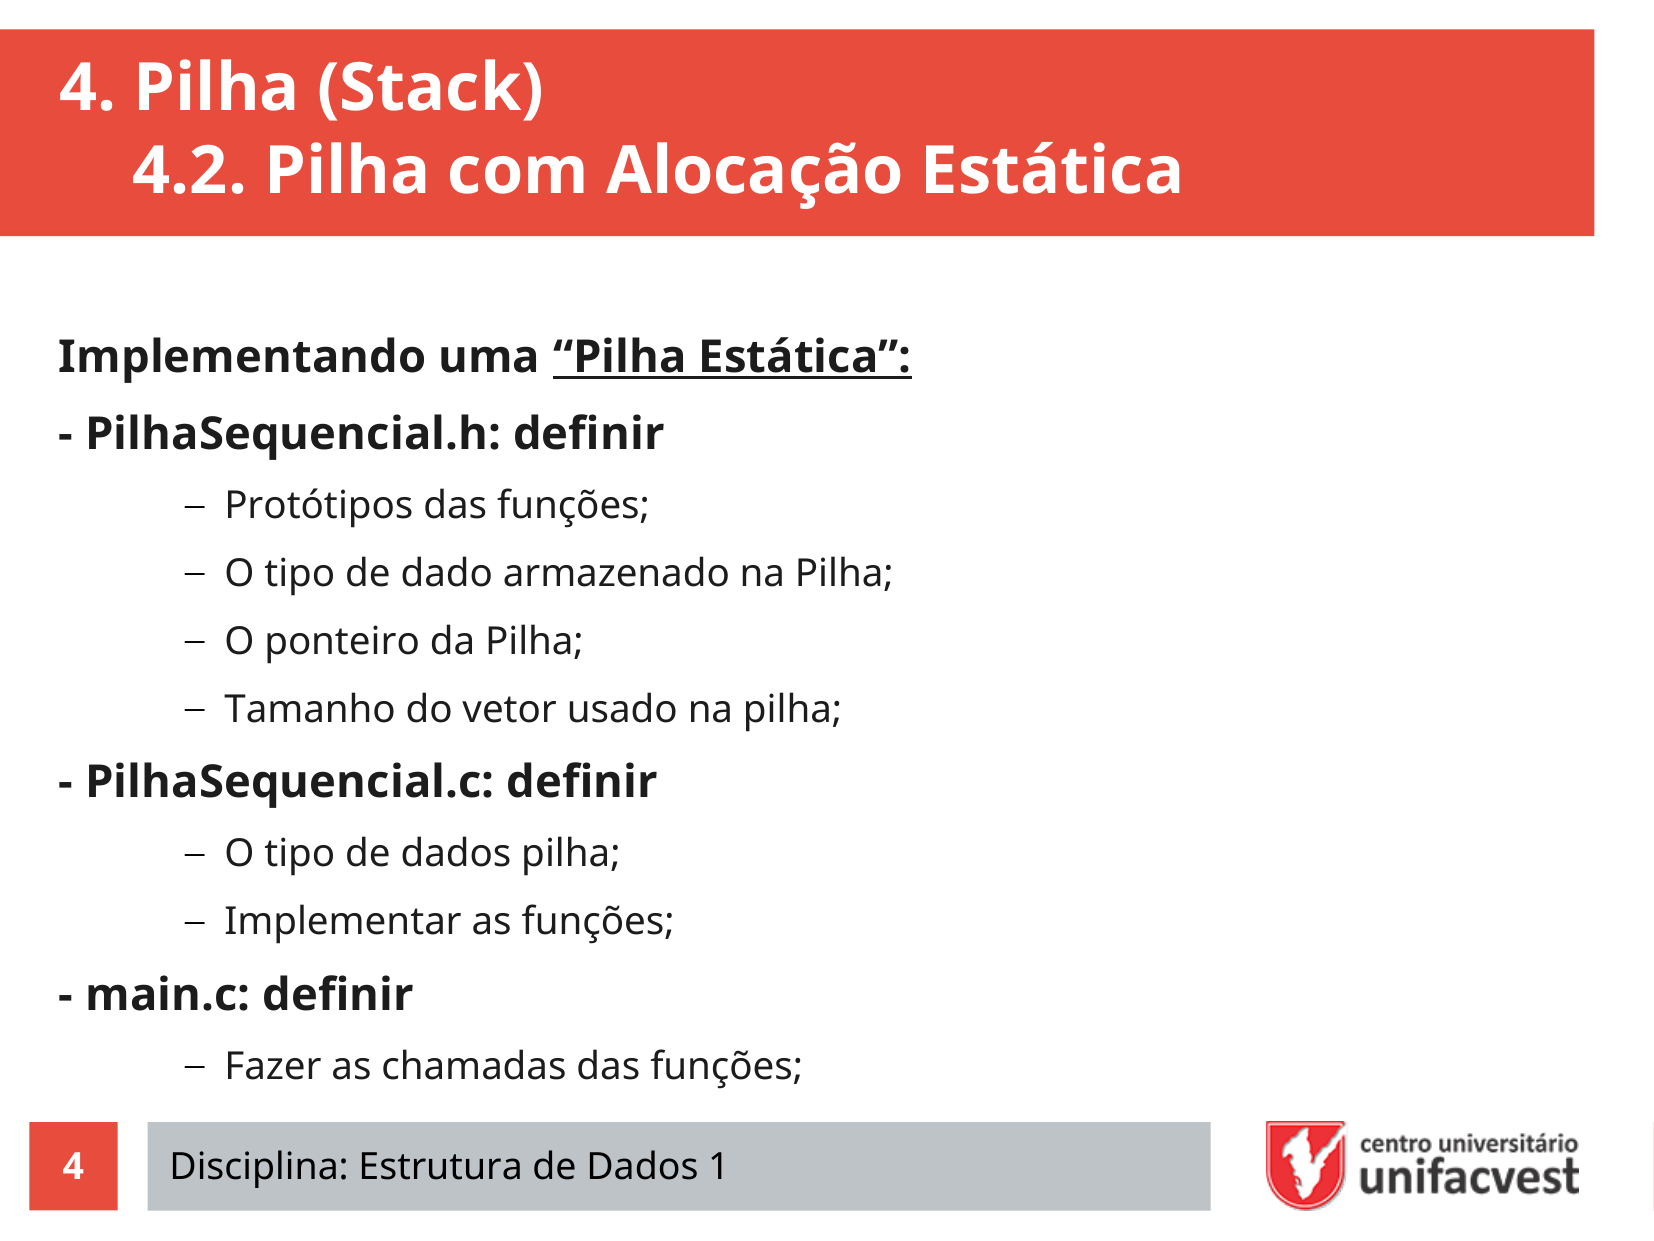

# 4. Pilha (Stack) 4.2. Pilha com Alocação Estática
Implementando uma “Pilha Estática”:
- PilhaSequencial.h: definir
Protótipos das funções;
O tipo de dado armazenado na Pilha;
O ponteiro da Pilha;
Tamanho do vetor usado na pilha;
- PilhaSequencial.c: definir
O tipo de dados pilha;
Implementar as funções;
- main.c: definir
Fazer as chamadas das funções;
4
Disciplina: Estrutura de Dados 1